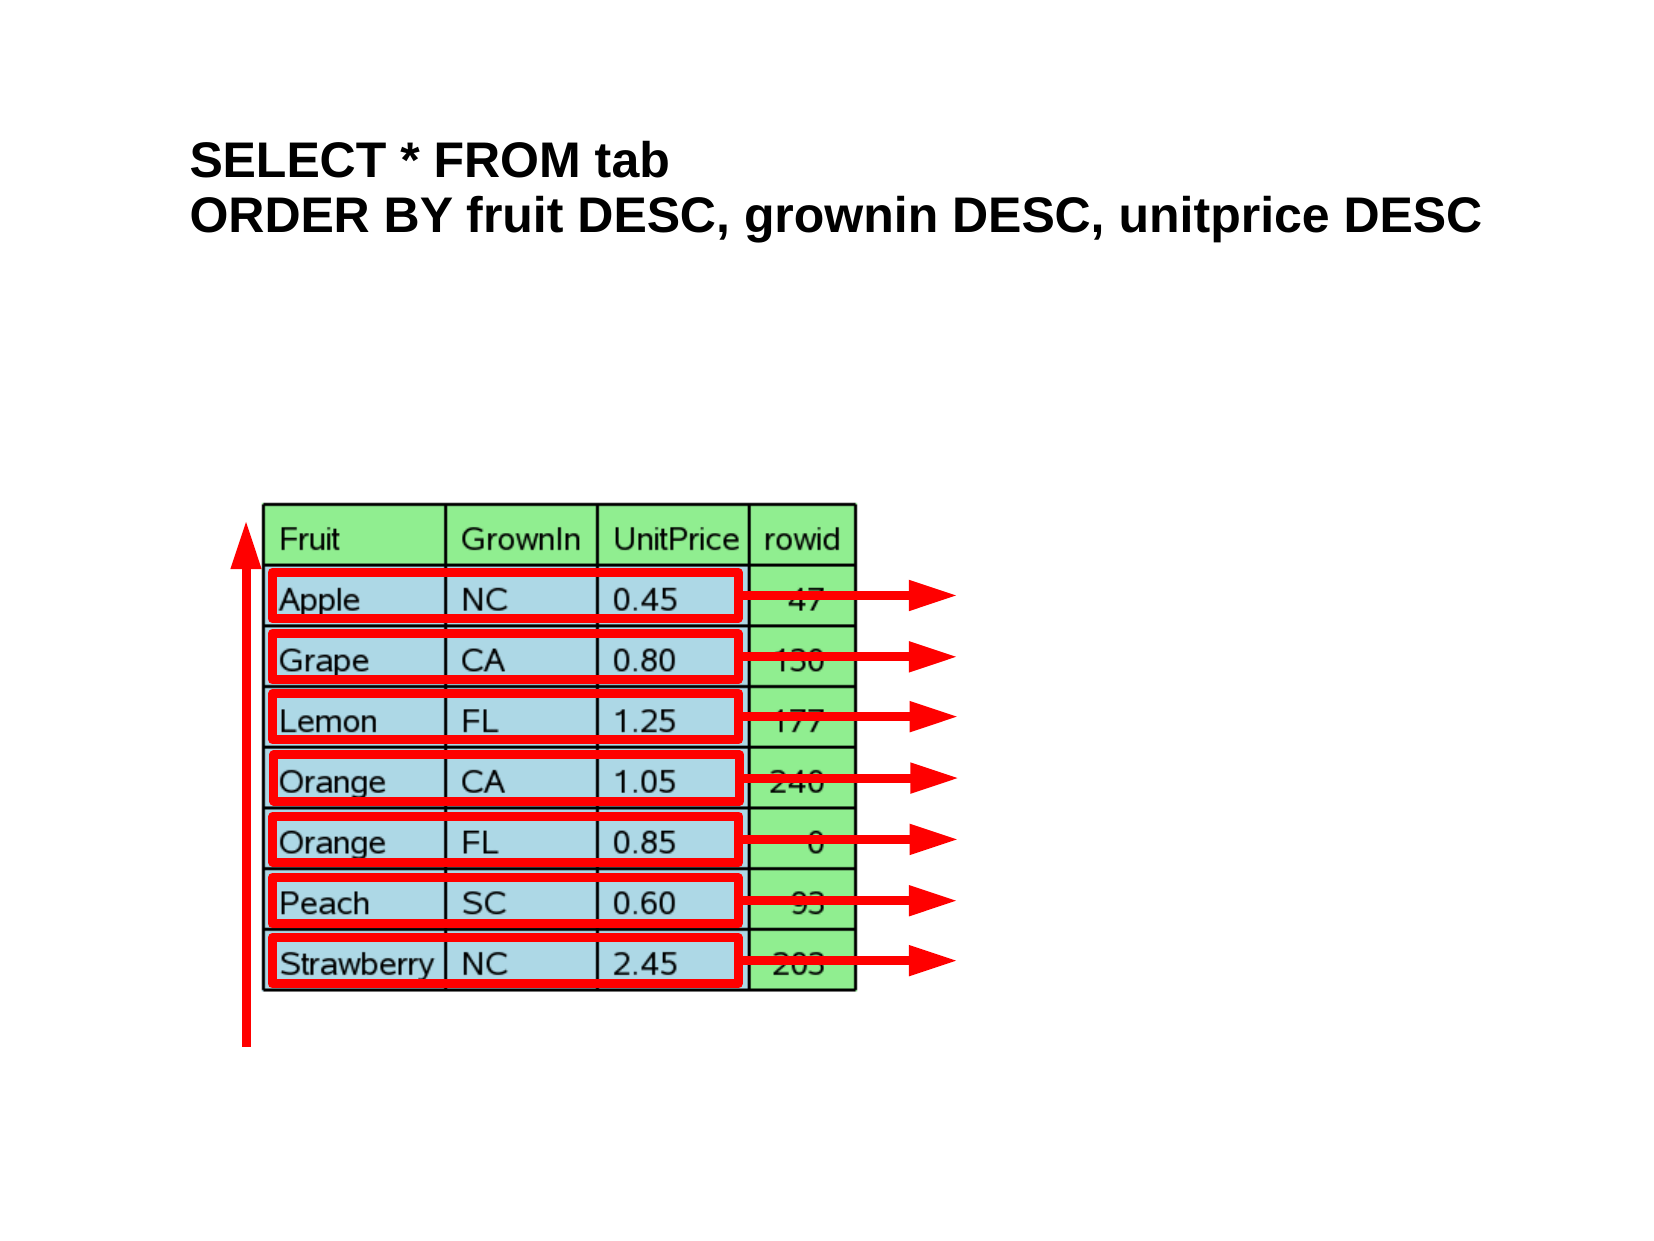

SELECT * FROM tab
ORDER BY fruit DESC, grownin DESC, unitprice DESC